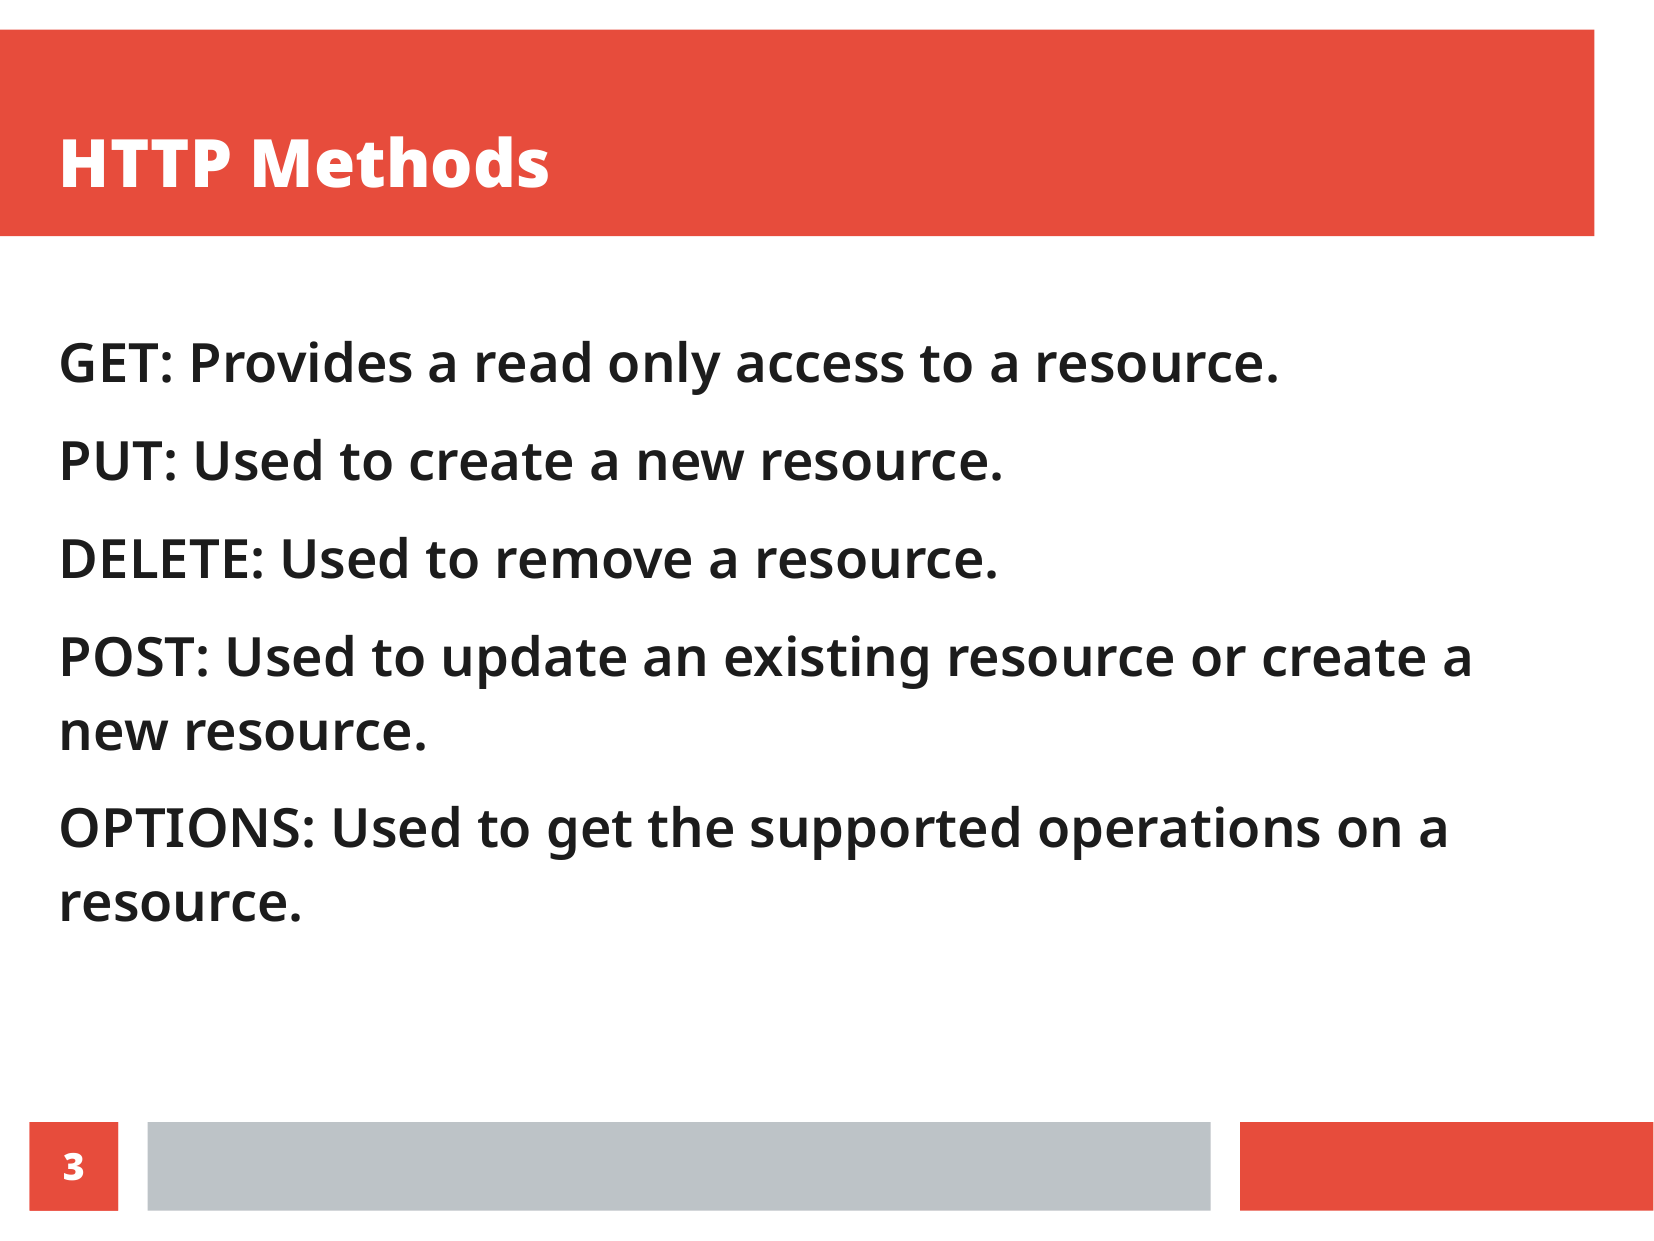

# HTTP Methods
GET: Provides a read only access to a resource.
PUT: Used to create a new resource.
DELETE: Used to remove a resource.
POST: Used to update an existing resource or create a new resource.
OPTIONS: Used to get the supported operations on a resource.
3